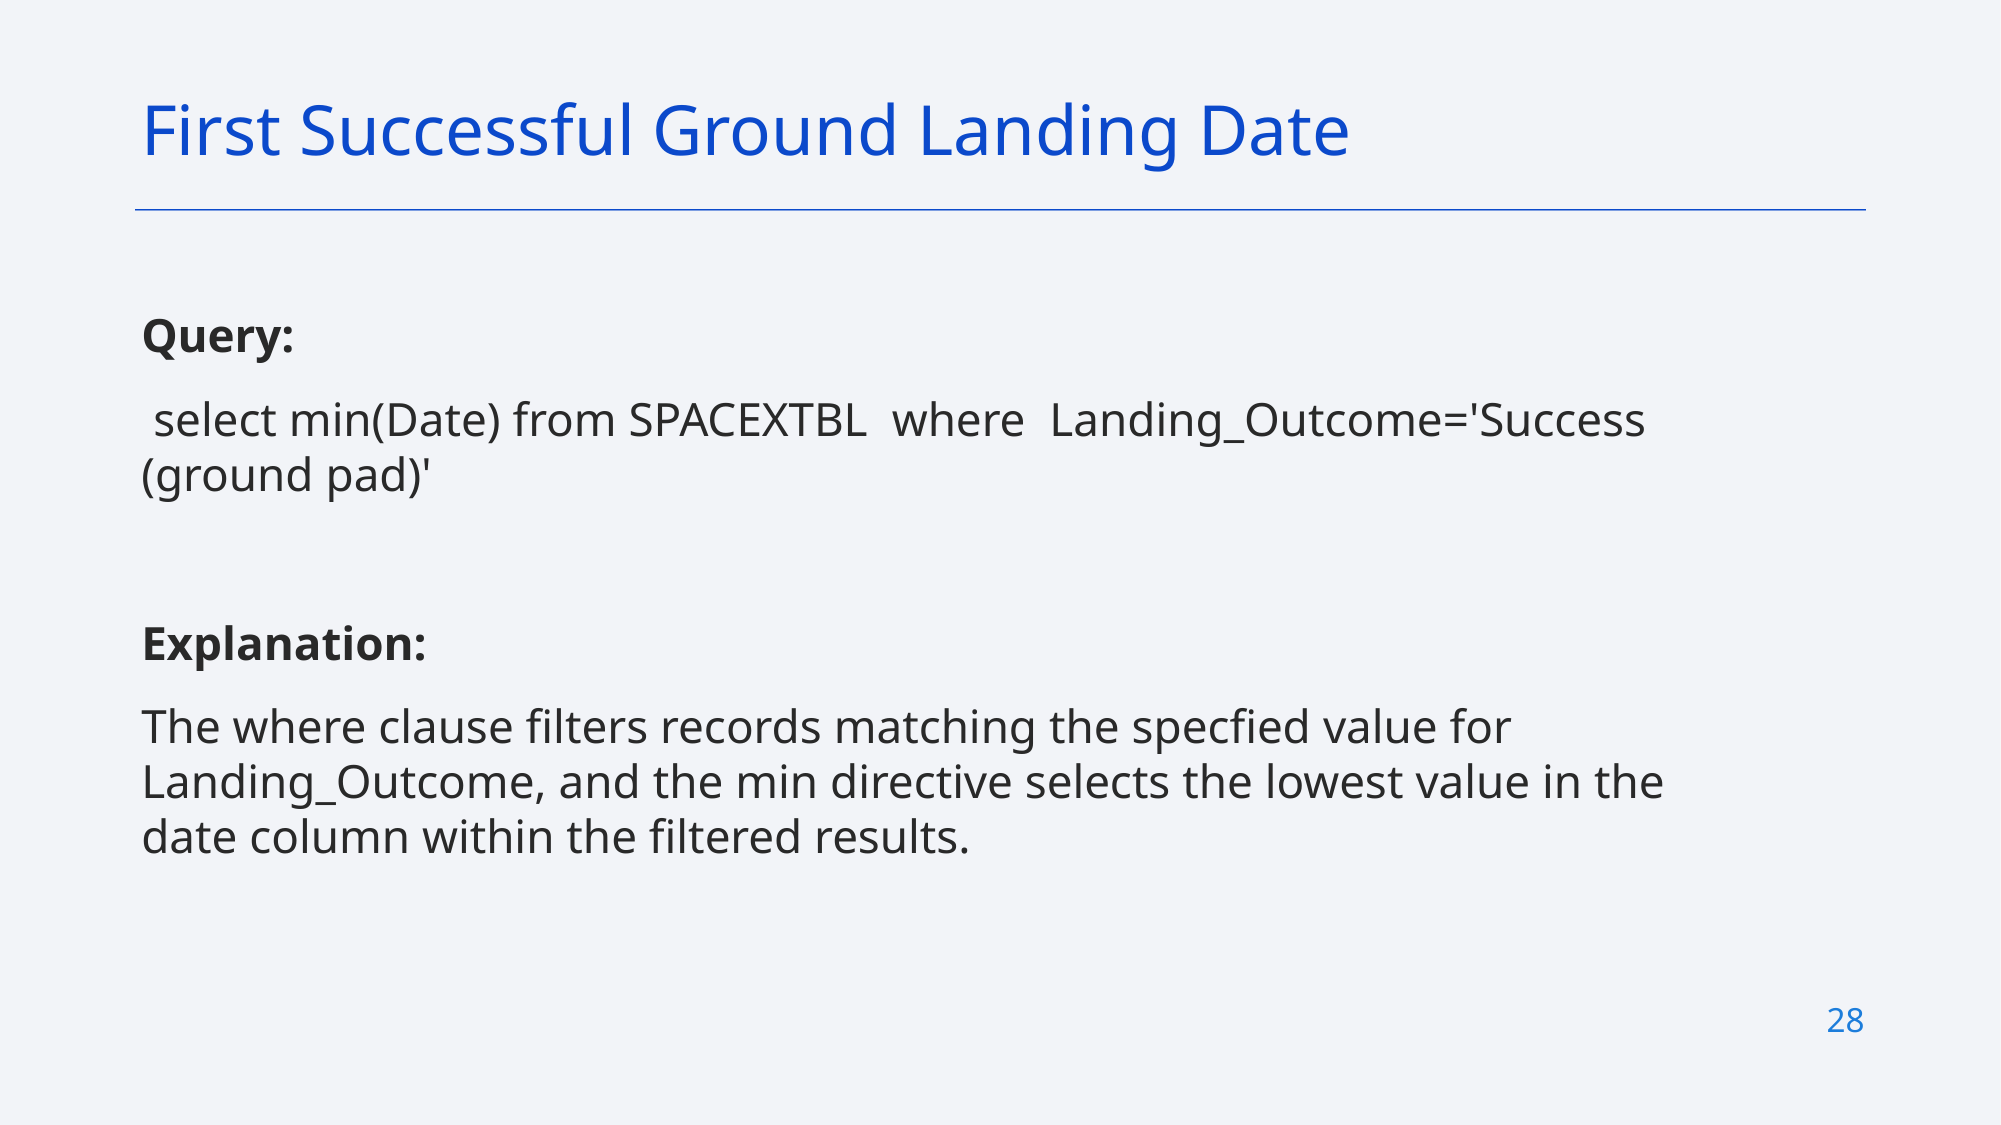

First Successful Ground Landing Date
# Query:
 select min(Date) from SPACEXTBL where Landing_Outcome='Success (ground pad)'
Explanation:
The where clause filters records matching the specfied value for Landing_Outcome, and the min directive selects the lowest value in the date column within the filtered results.
28